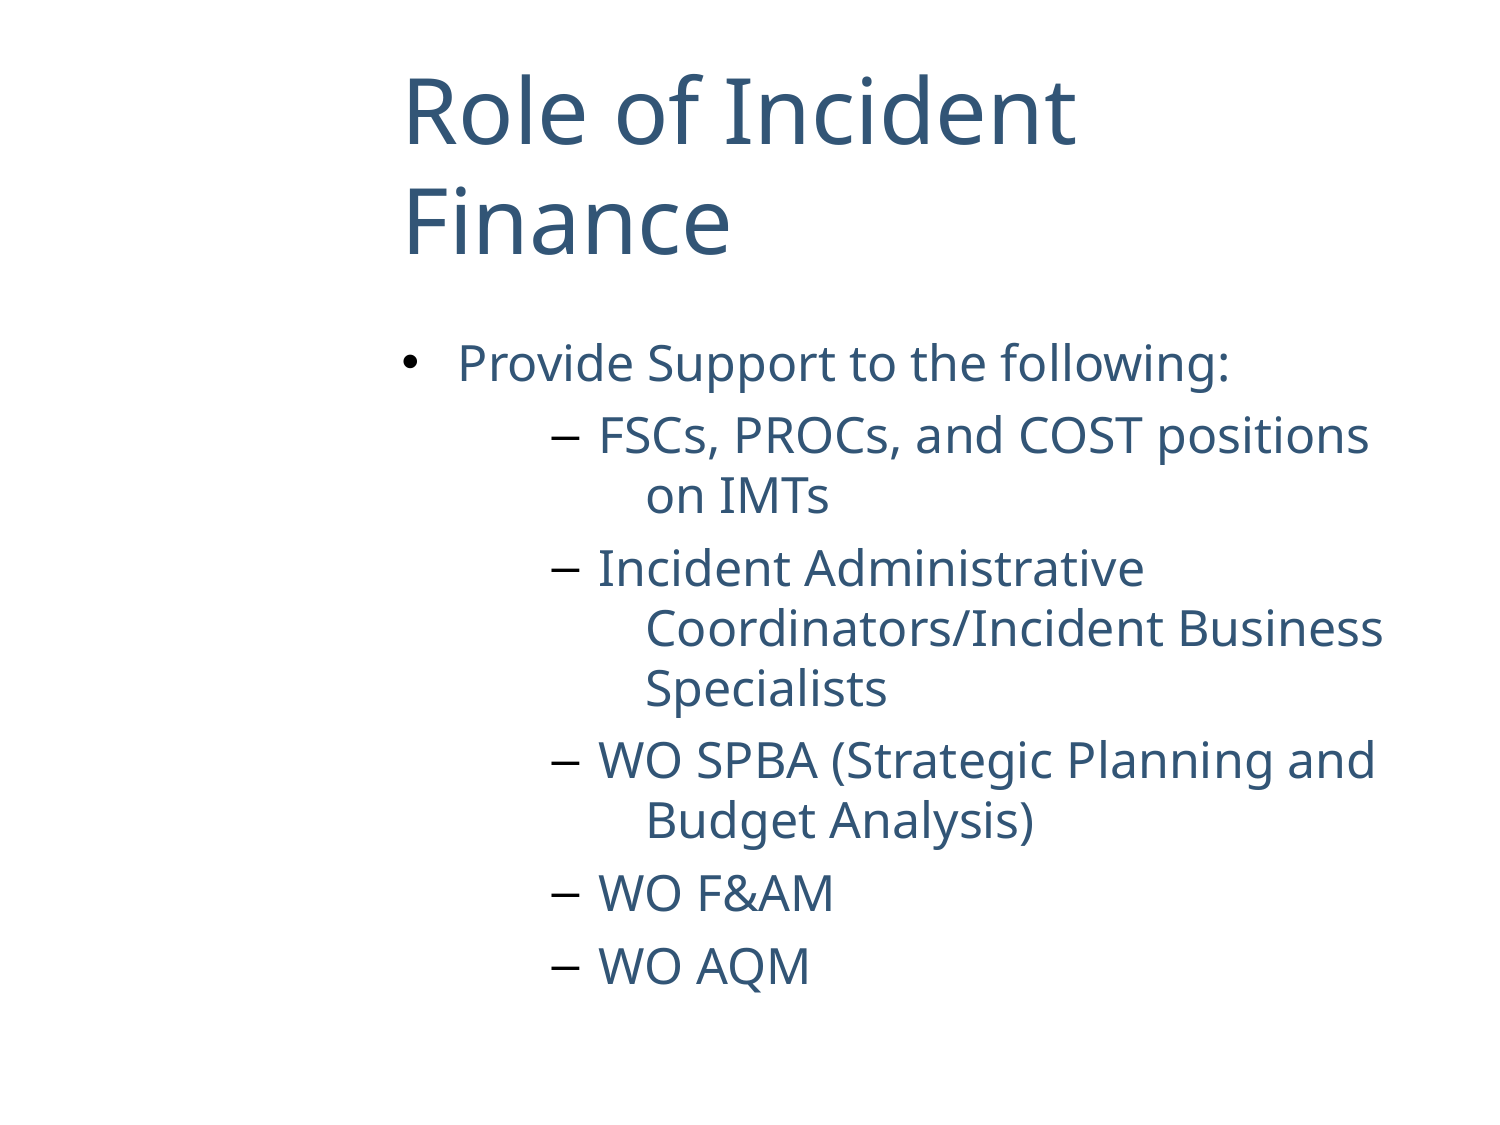

# Role of Incident Finance
Provide Support to the following:
FSCs, PROCs, and COST positions on IMTs
Incident Administrative Coordinators/Incident Business Specialists
WO SPBA (Strategic Planning and Budget Analysis)
WO F&AM
WO AQM